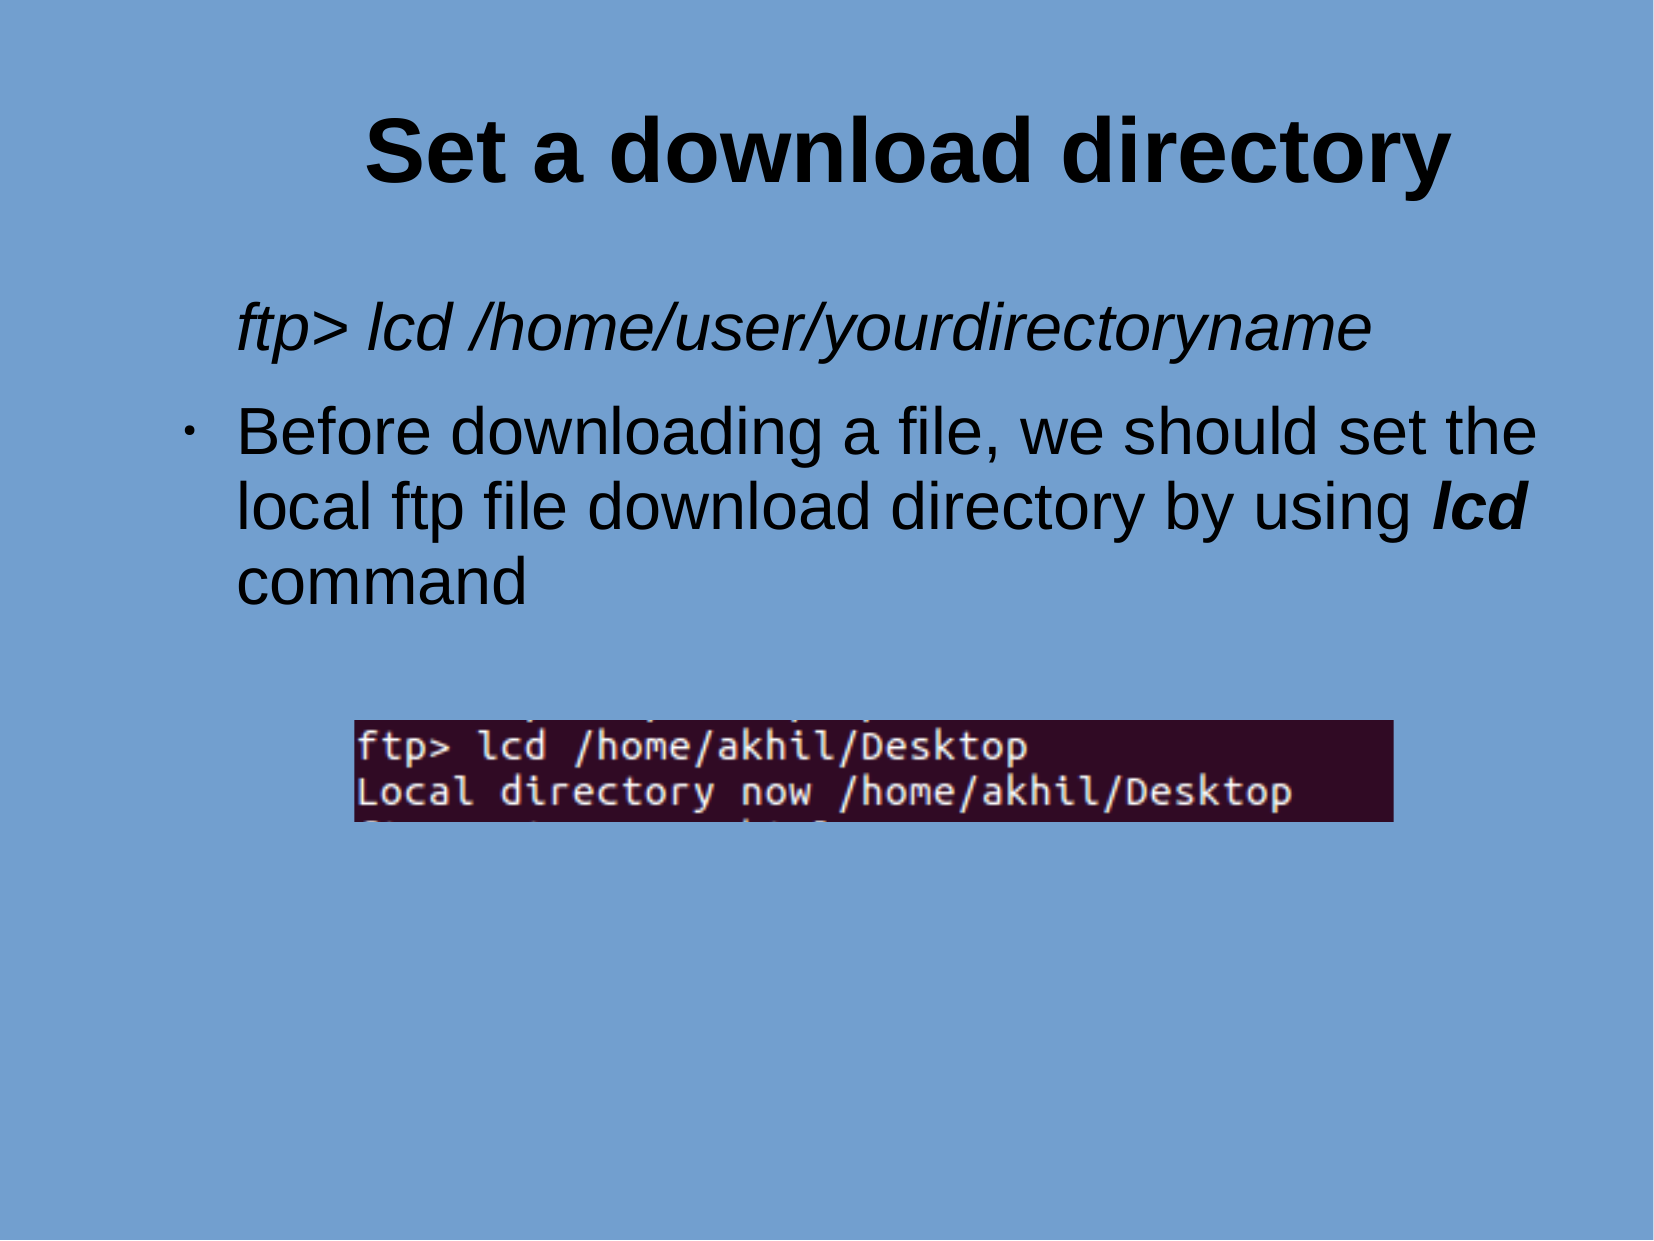

# Set a download directory
ftp> lcd /home/user/yourdirectoryname
Before downloading a file, we should set the local ftp file download directory by using lcd command